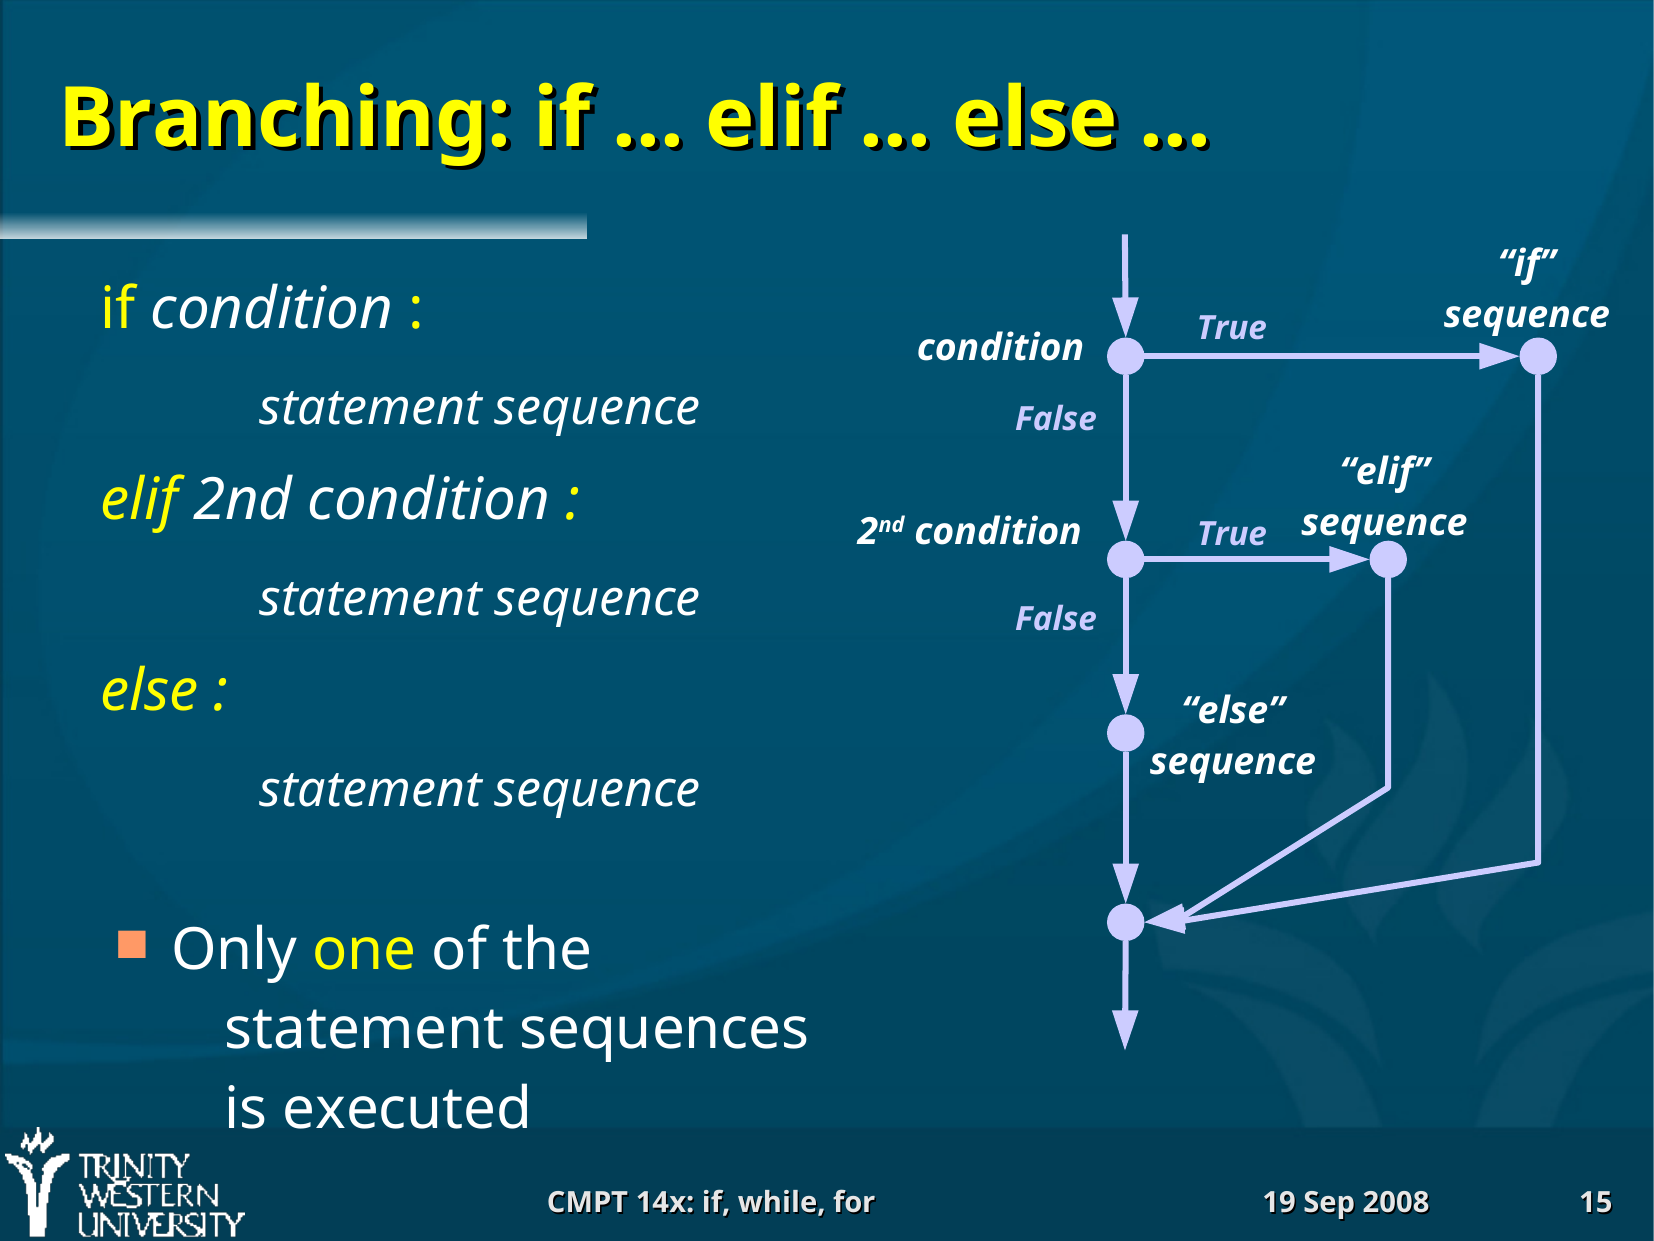

# Branching: if ... elif ... else ...
“if”
sequence
True
condition
False
“elif”
sequence
2nd condition
True
False
“else”
sequence
if condition :
statement sequence
elif 2nd condition :
statement sequence
else :
statement sequence
Only one of the statement sequences is executed
CMPT 14x: if, while, for
19 Sep 2008
15